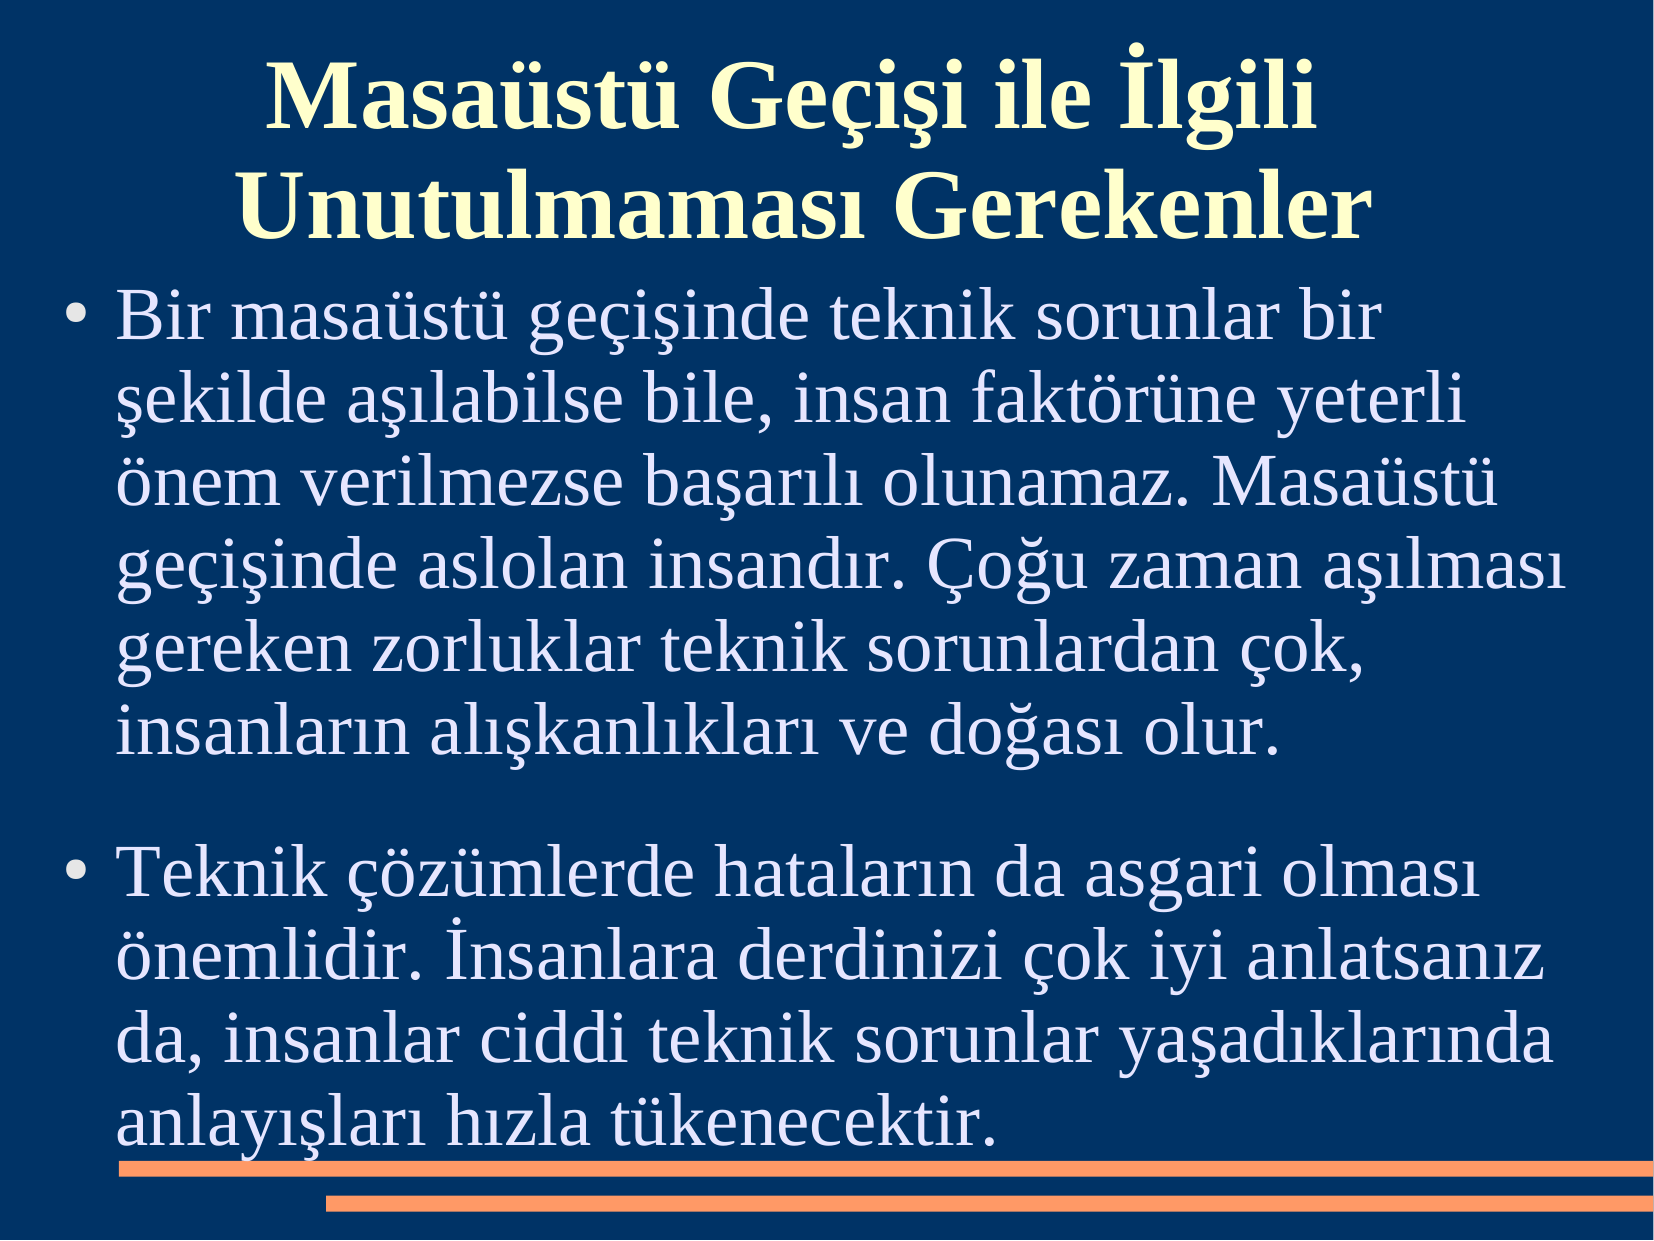

# Masaüstü Geçişi ile İlgili Unutulmaması Gerekenler
Bir masaüstü geçişinde teknik sorunlar bir şekilde aşılabilse bile, insan faktörüne yeterli önem verilmezse başarılı olunamaz. Masaüstü geçişinde aslolan insandır. Çoğu zaman aşılması gereken zorluklar teknik sorunlardan çok, insanların alışkanlıkları ve doğası olur.
Teknik çözümlerde hataların da asgari olması önemlidir. İnsanlara derdinizi çok iyi anlatsanız da, insanlar ciddi teknik sorunlar yaşadıklarında anlayışları hızla tükenecektir.